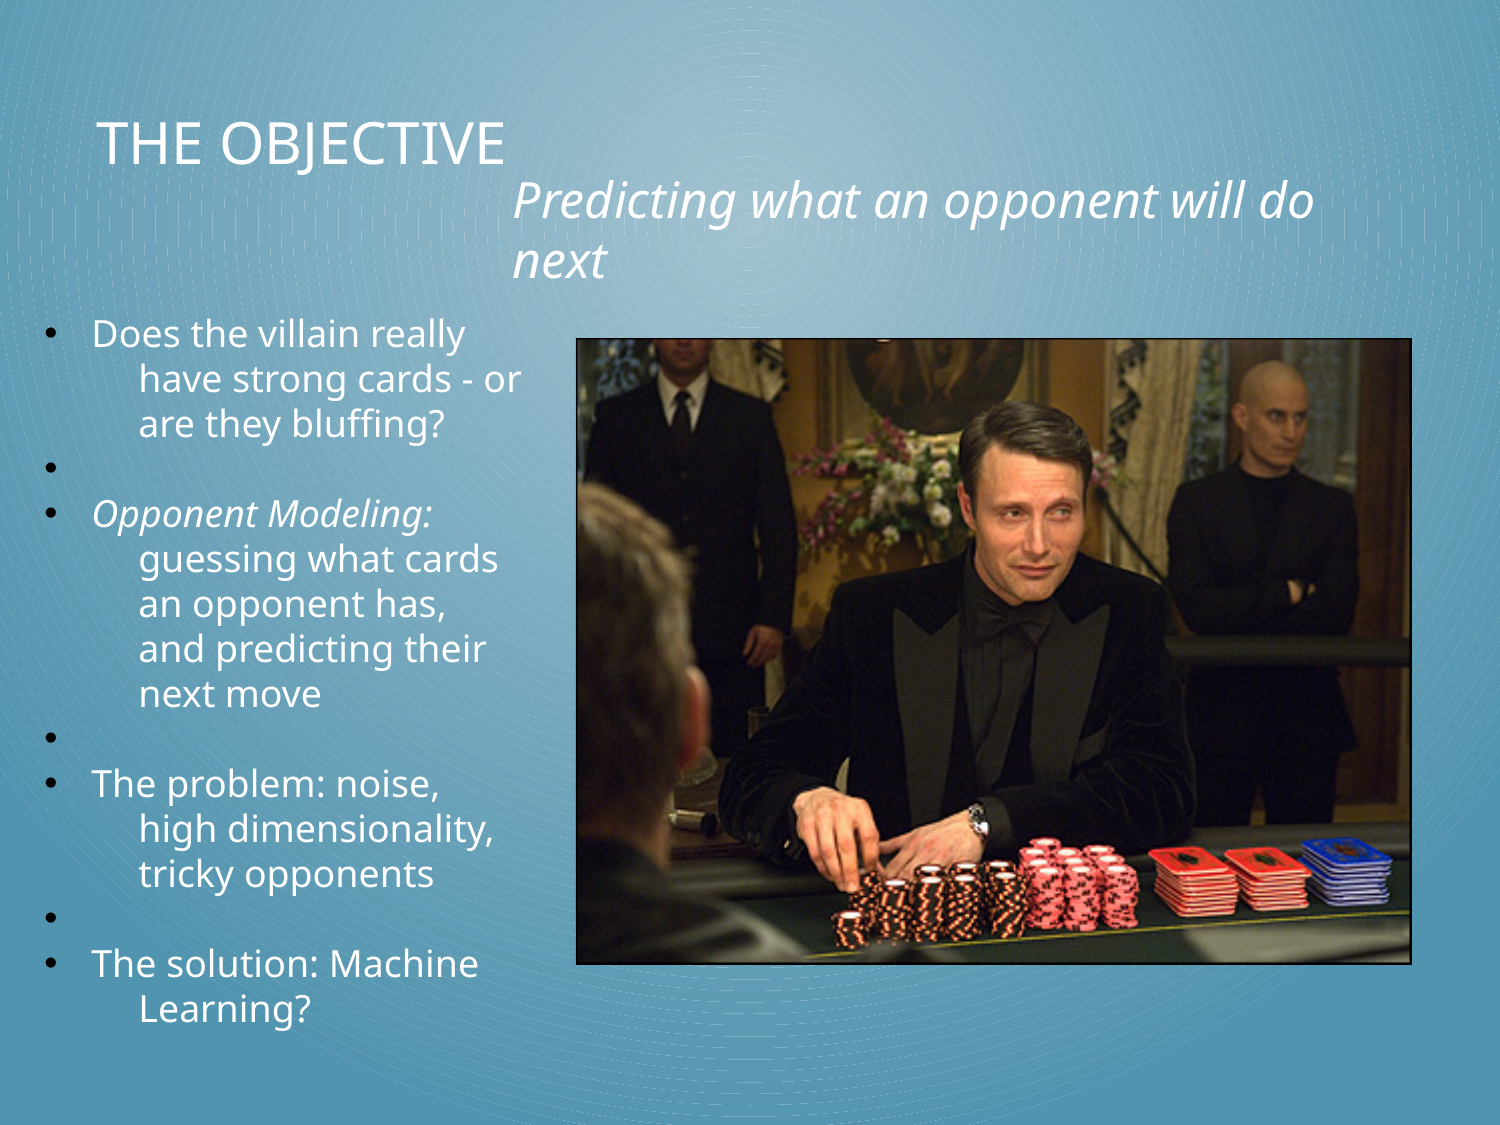

# The Objective
Predicting what an opponent will do next
Does the villain really have strong cards - or are they bluffing?
Opponent Modeling: guessing what cards an opponent has, and predicting their next move
The problem: noise, high dimensionality, tricky opponents
The solution: Machine Learning?